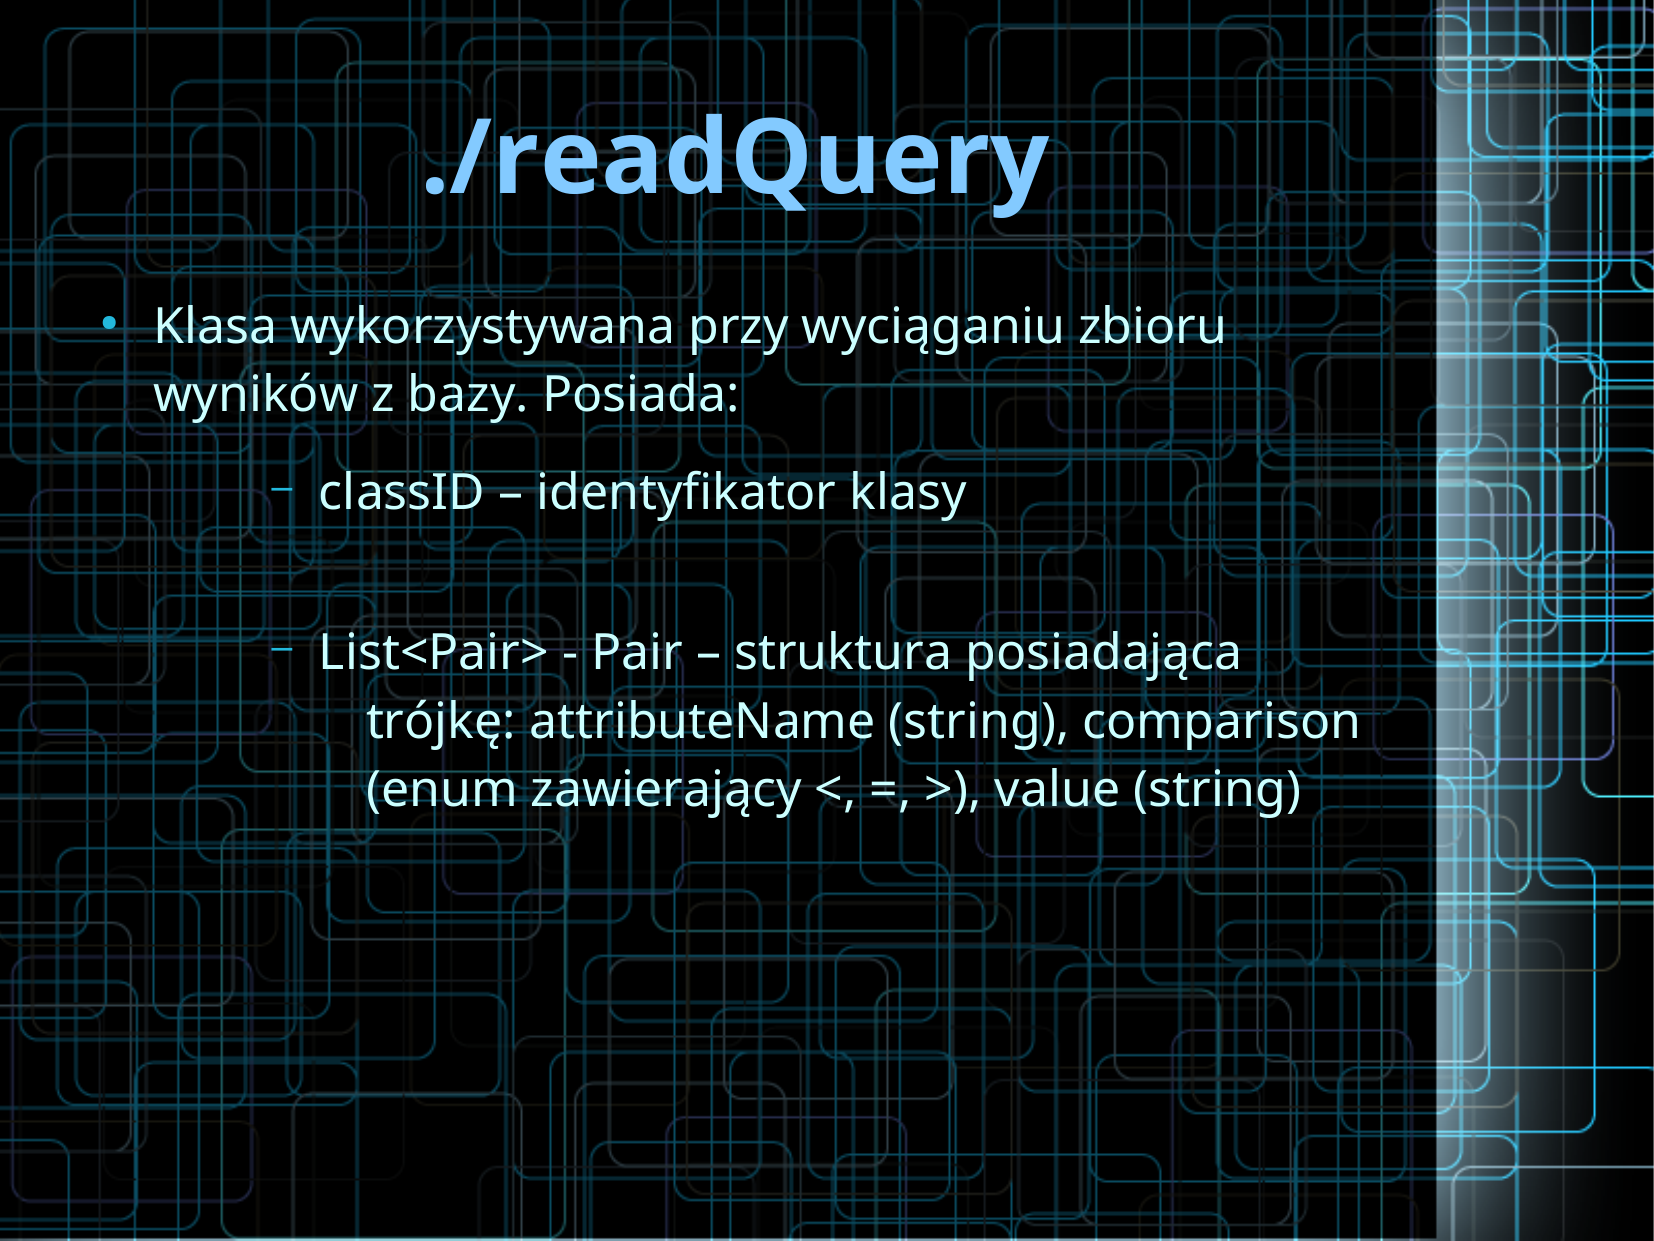

# ./readQuery
Klasa wykorzystywana przy wyciąganiu zbioru wyników z bazy. Posiada:
classID – identyfikator klasy
List<Pair> - Pair – struktura posiadająca trójkę: attributeName (string), comparison (enum zawierający <, =, >), value (string)